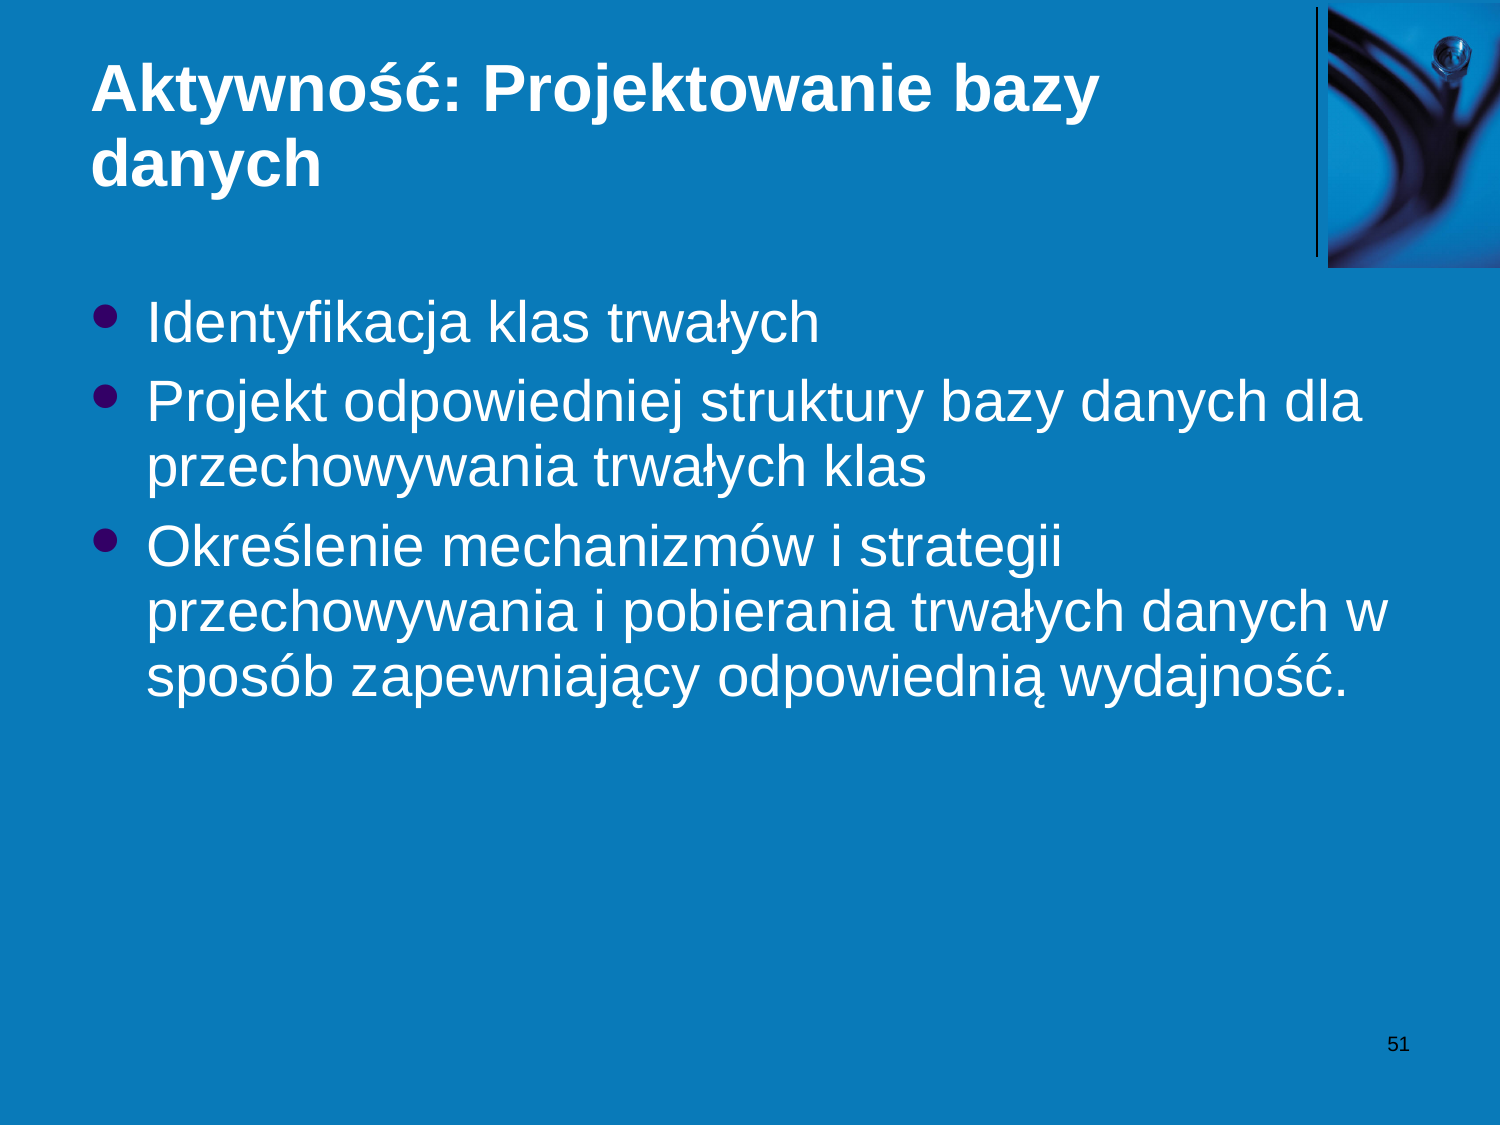

# Aktywność: Projektowanie bazy danych
Identyfikacja klas trwałych
Projekt odpowiedniej struktury bazy danych dla przechowywania trwałych klas
Określenie mechanizmów i strategii przechowywania i pobierania trwałych danych w sposób zapewniający odpowiednią wydajność.
51